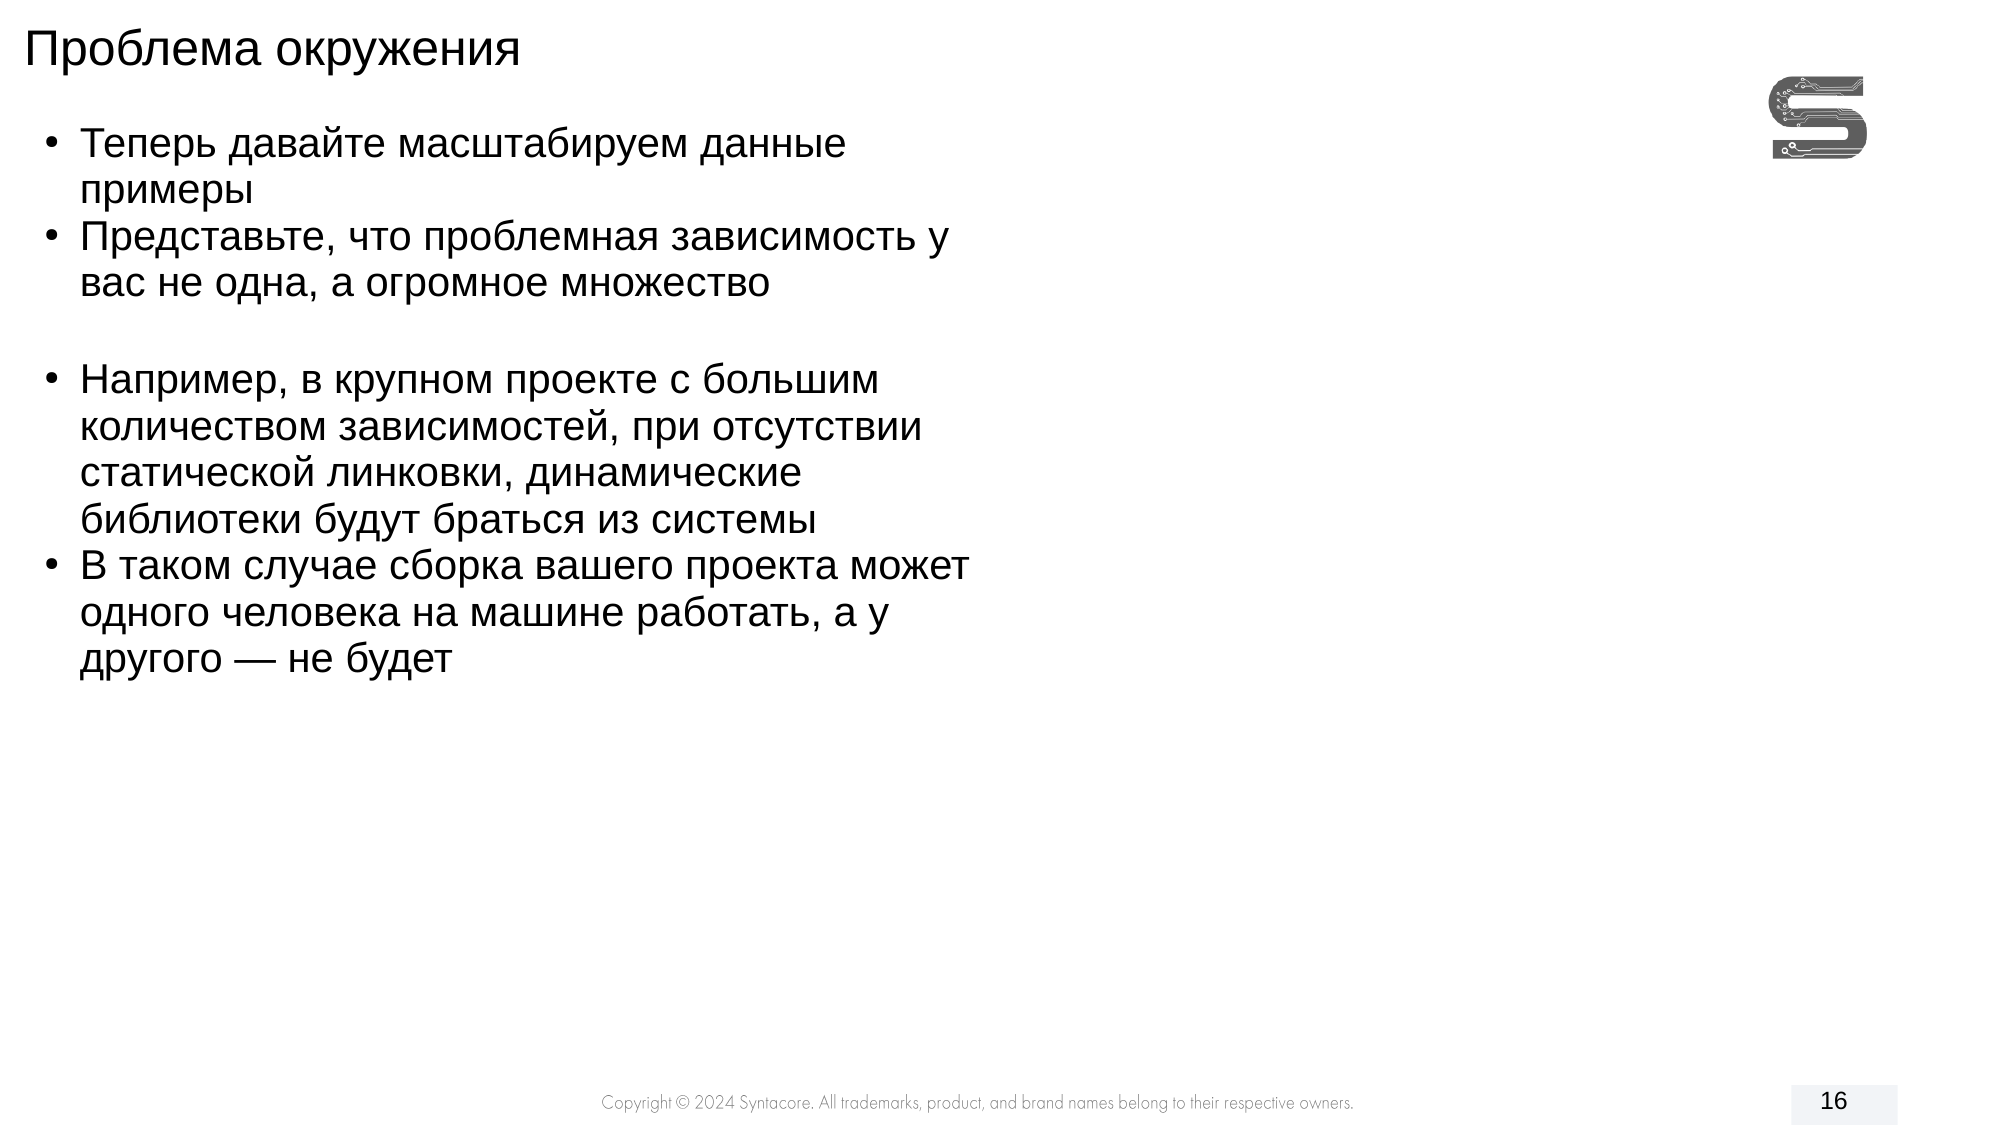

Проблема окружения
Теперь давайте масштабируем данные примеры
Представьте, что проблемная зависимость у вас не одна, а огромное множество
Например, в крупном проекте с большим количеством зависимостей, при отсутствии статической линковки, динамические библиотеки будут браться из системы
В таком случае сборка вашего проекта может одного человека на машине работать, а у другого — не будет